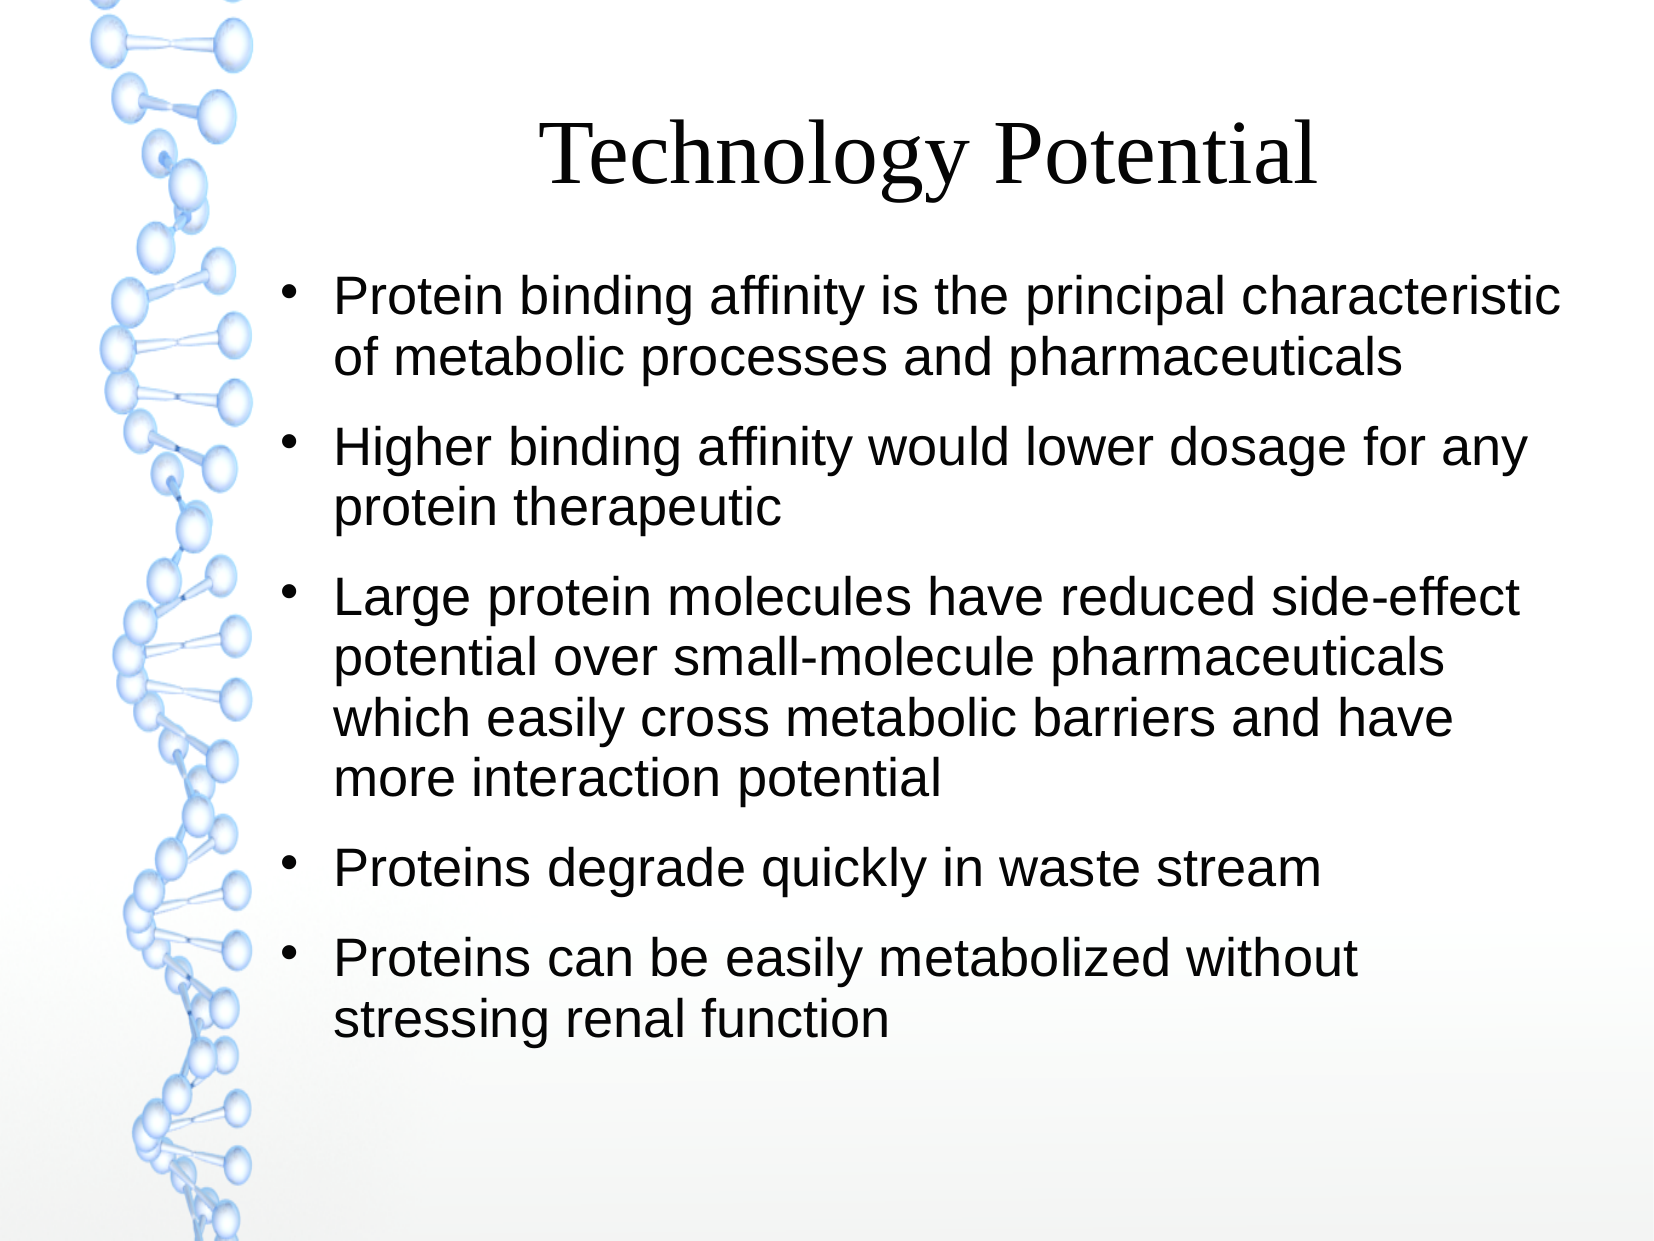

# Technology Potential
Protein binding affinity is the principal characteristic of metabolic processes and pharmaceuticals
Higher binding affinity would lower dosage for any protein therapeutic
Large protein molecules have reduced side-effect potential over small-molecule pharmaceuticals which easily cross metabolic barriers and have more interaction potential
Proteins degrade quickly in waste stream
Proteins can be easily metabolized without stressing renal function